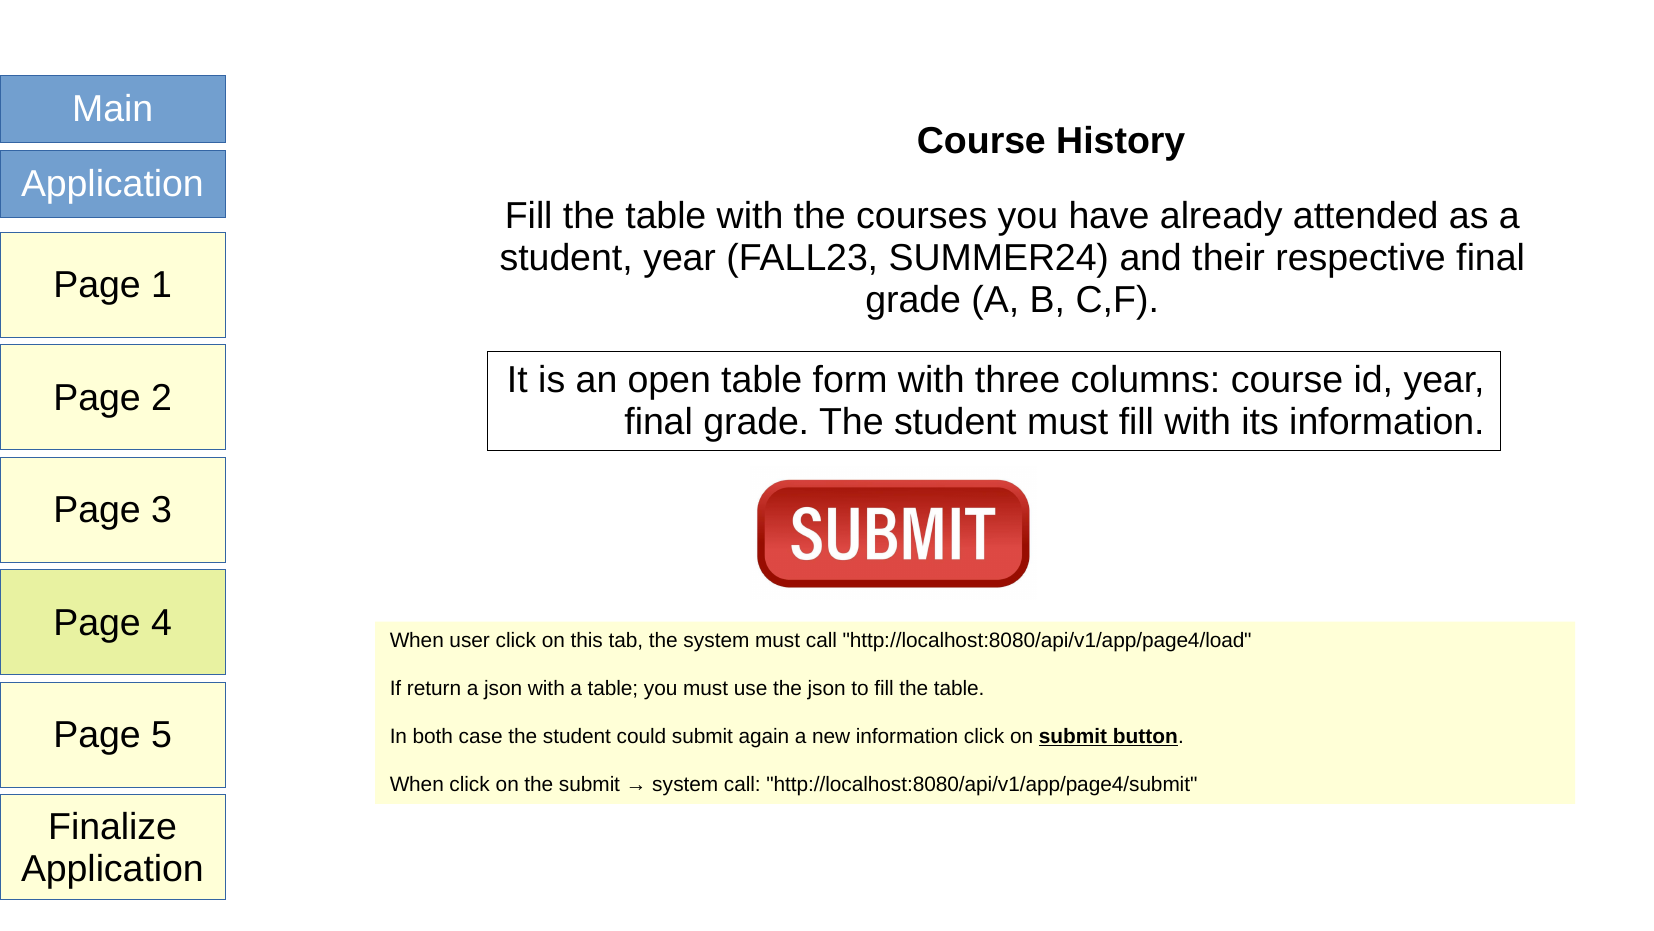

Main
Course History
Application
Fill the table with the courses you have already attended as a student, year (FALL23, SUMMER24) and their respective final grade (A, B, C,F).
Page 1
Page 2
It is an open table form with three columns: course id, year, final grade. The student must fill with its information.
Page 3
Page 4
When user click on this tab, the system must call "http://localhost:8080/api/v1/app/page4/load"
If return a json with a table; you must use the json to fill the table.
In both case the student could submit again a new information click on submit button.
When click on the submit → system call: "http://localhost:8080/api/v1/app/page4/submit"
Page 5
Finalize Application